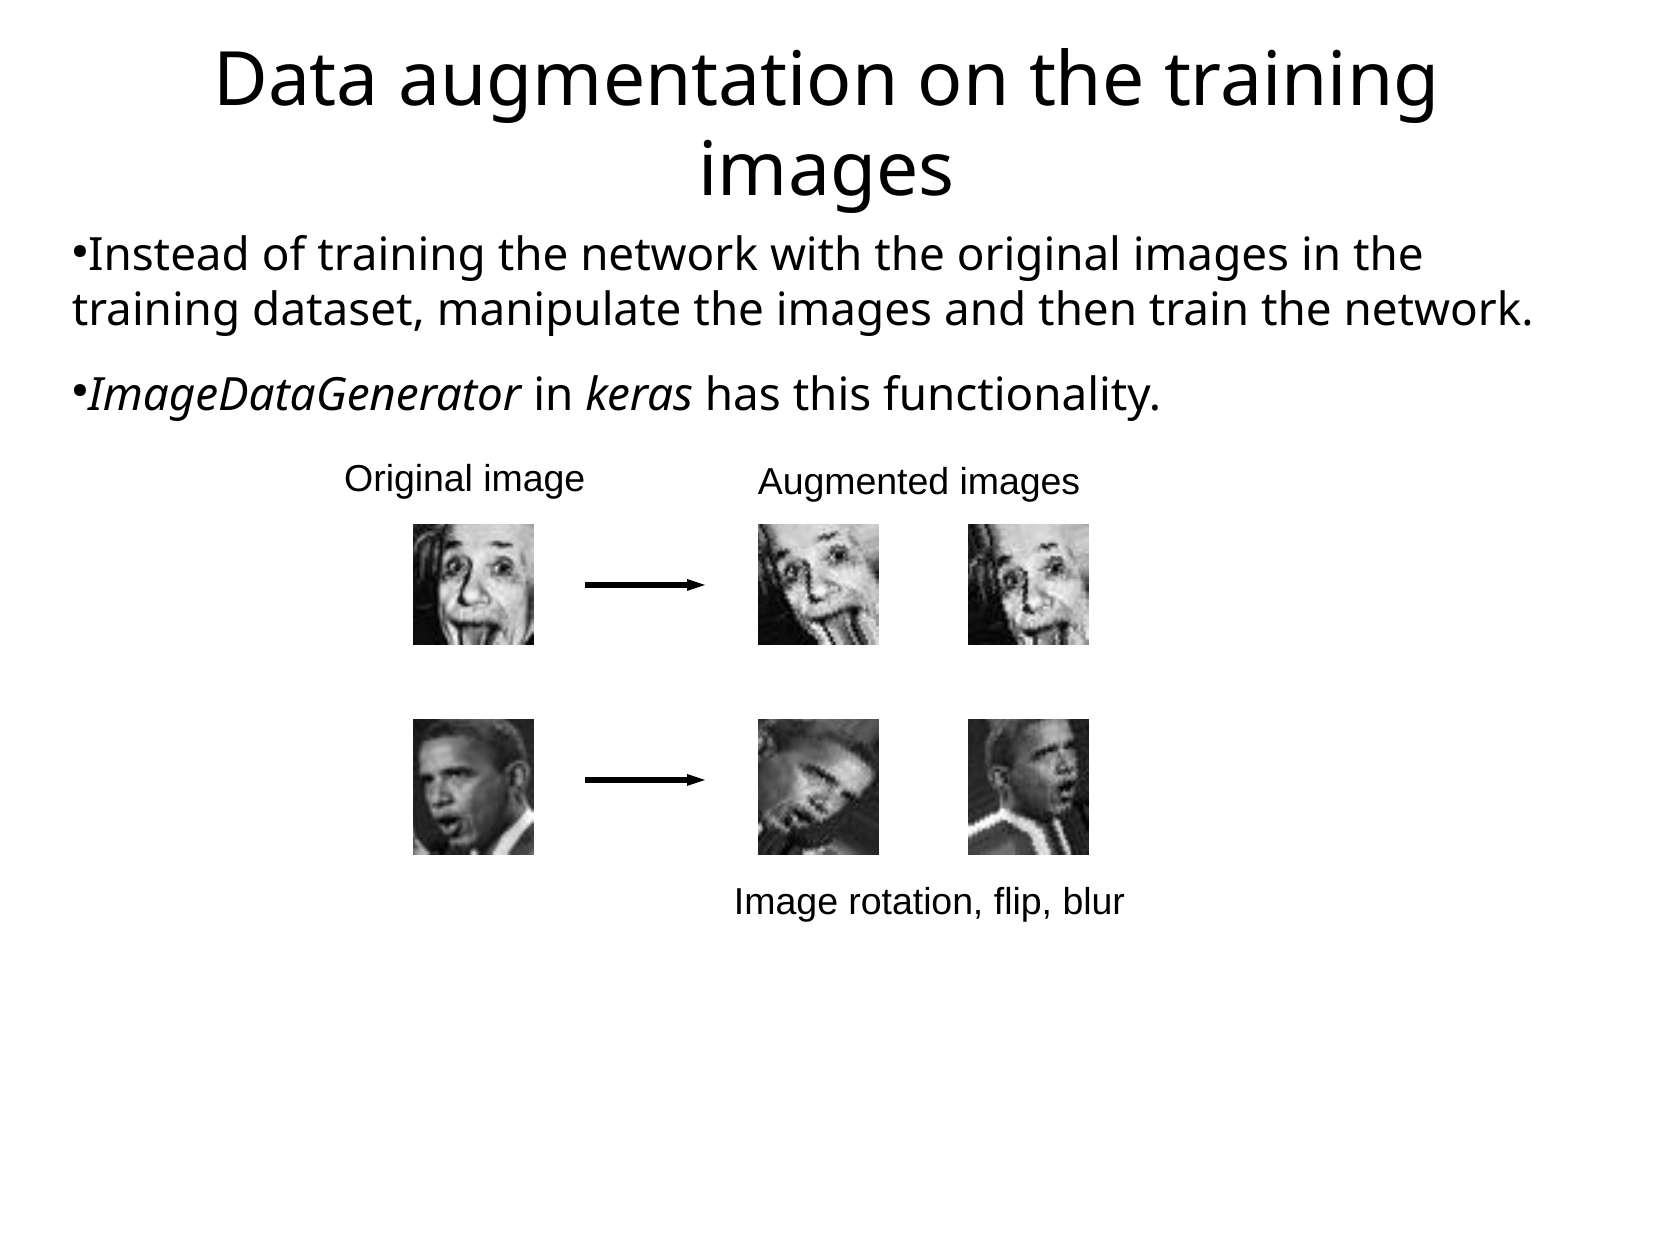

# Data augmentation on the training images
Instead of training the network with the original images in the training dataset, manipulate the images and then train the network.
ImageDataGenerator in keras has this functionality.
Original image
Augmented images
Image rotation, flip, blur